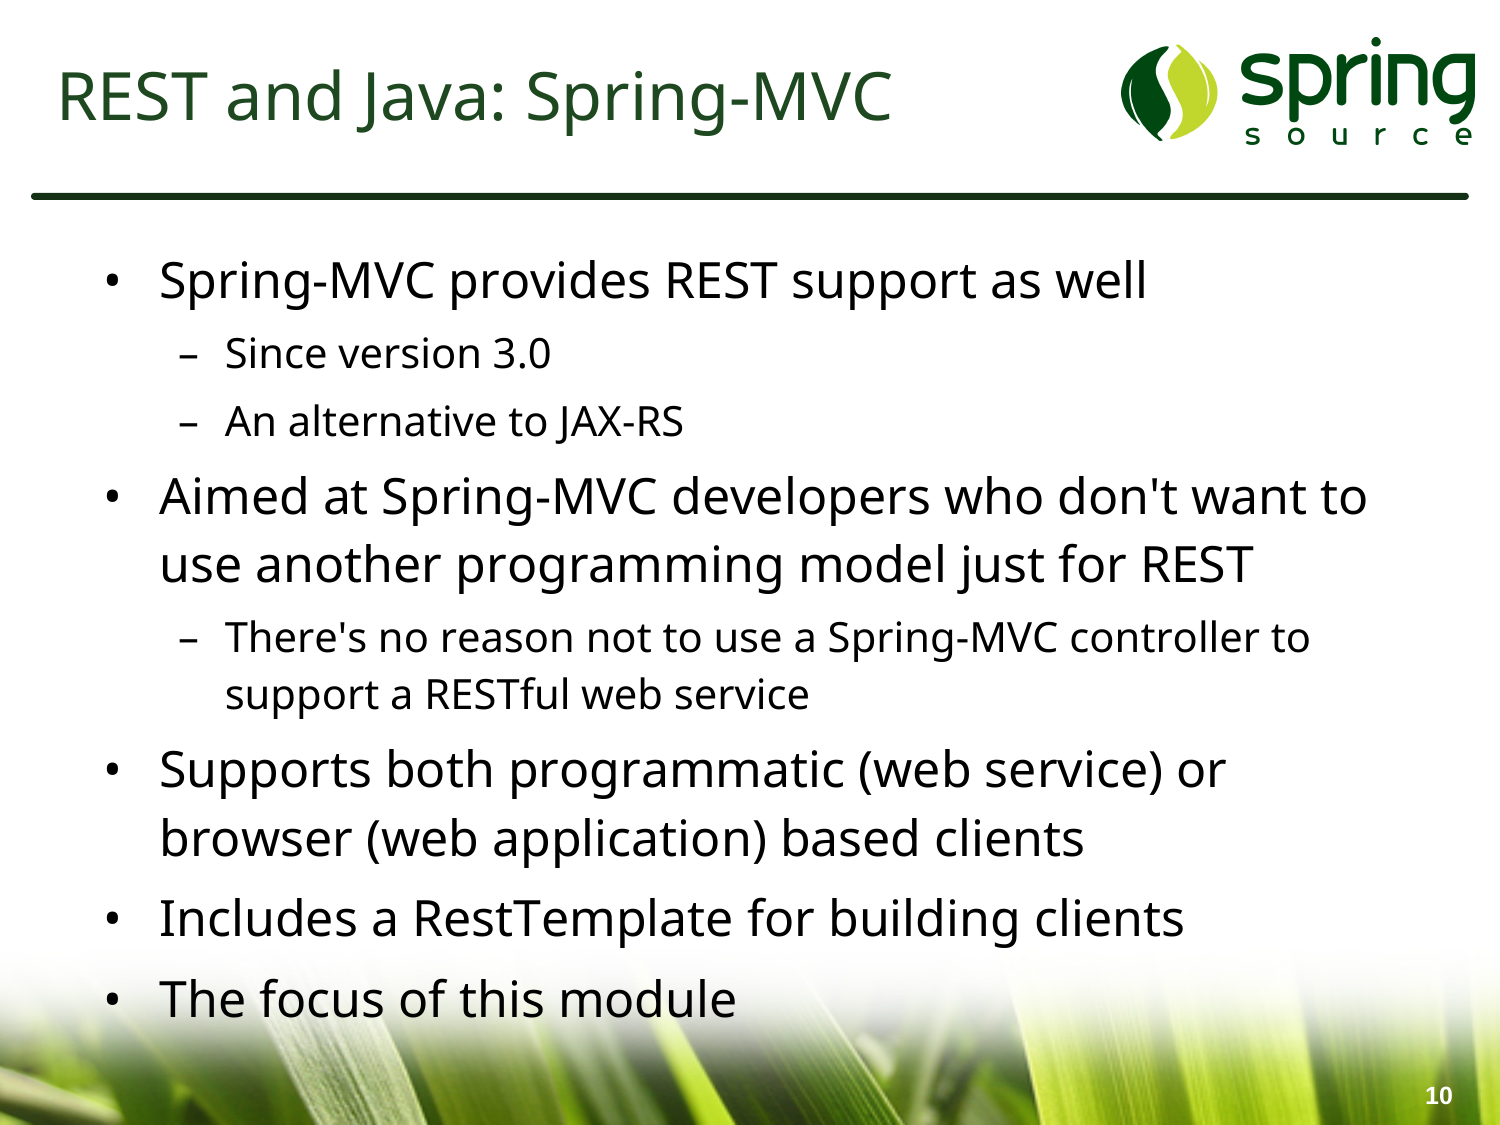

# REST and Java: Spring-MVC
Spring-MVC provides REST support as well
Since version 3.0
An alternative to JAX-RS
Aimed at Spring-MVC developers who don't want to use another programming model just for REST
There's no reason not to use a Spring-MVC controller to support a RESTful web service
Supports both programmatic (web service) or browser (web application) based clients
Includes a RestTemplate for building clients
The focus of this module